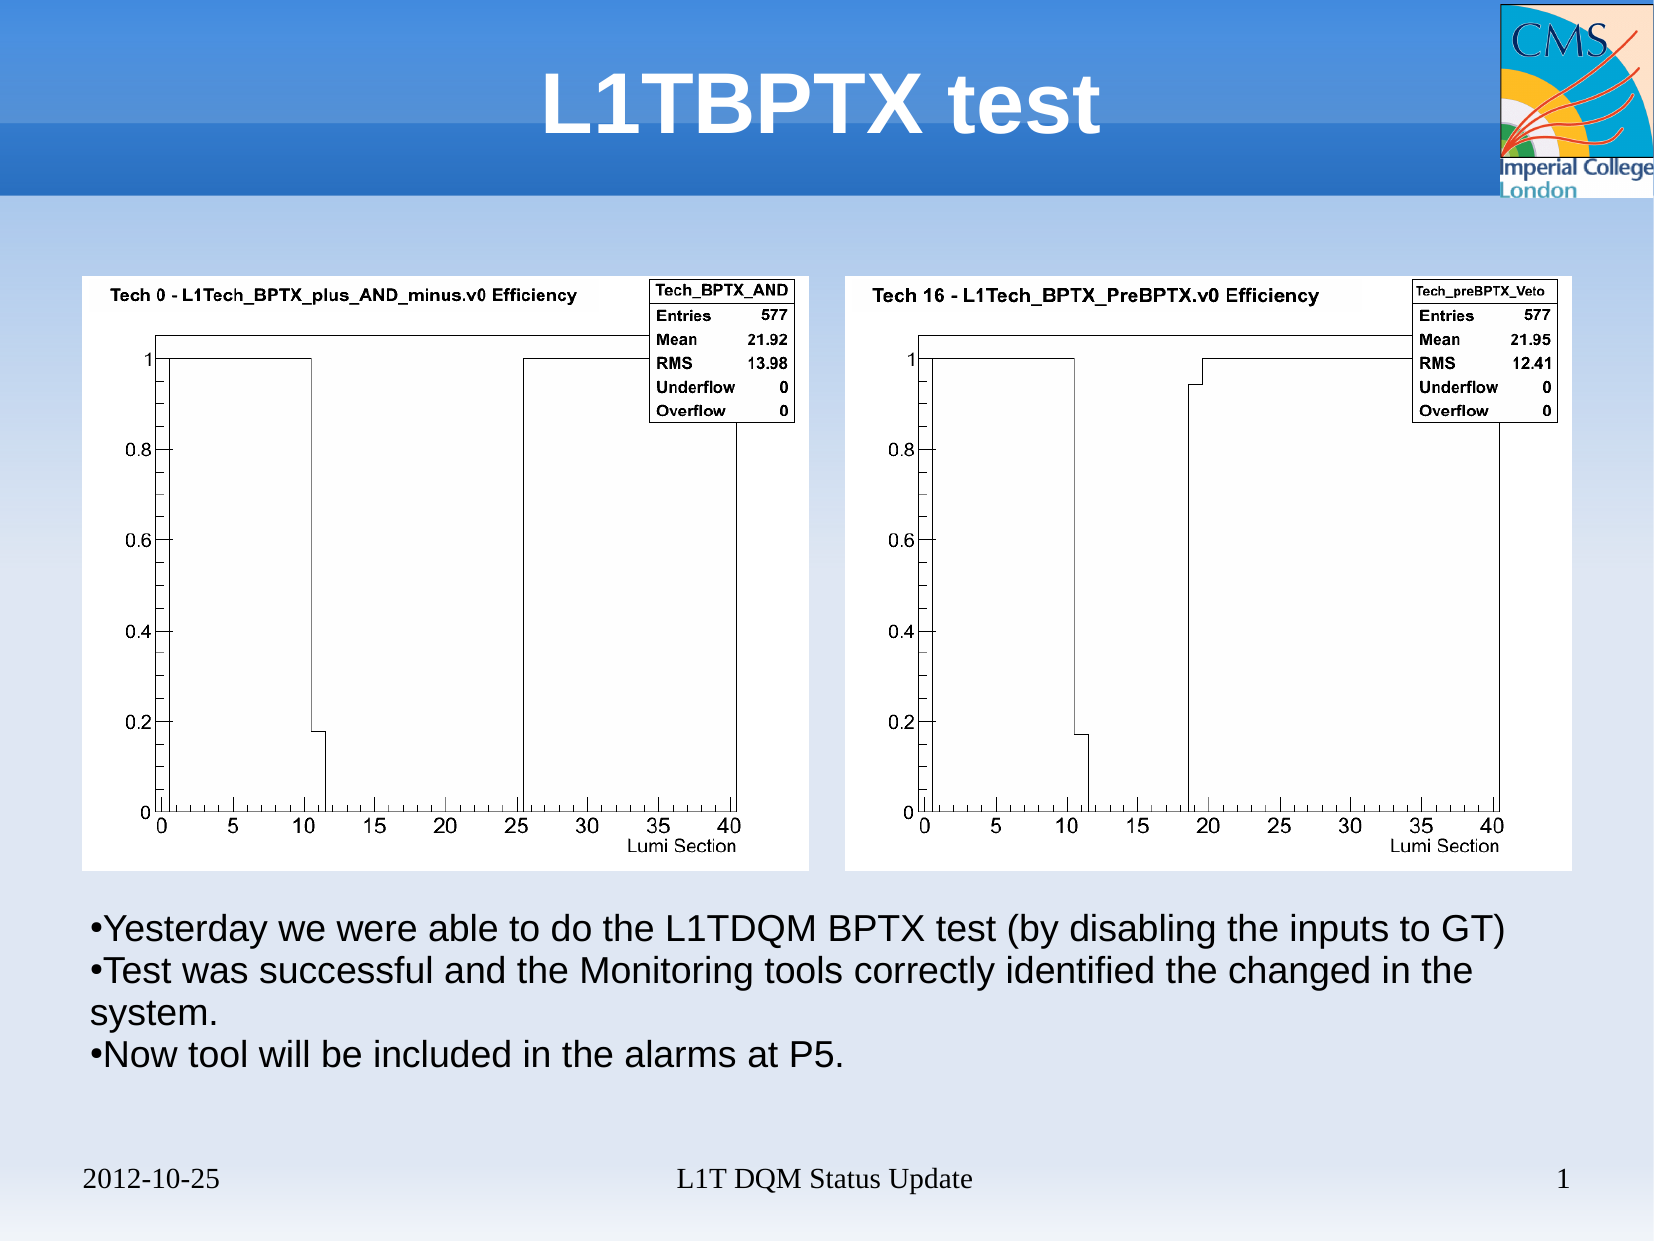

# L1TBPTX test
Yesterday we were able to do the L1TDQM BPTX test (by disabling the inputs to GT)
Test was successful and the Monitoring tools correctly identified the changed in the system.
Now tool will be included in the alarms at P5.
2012-10-25
L1T DQM Status Update
1